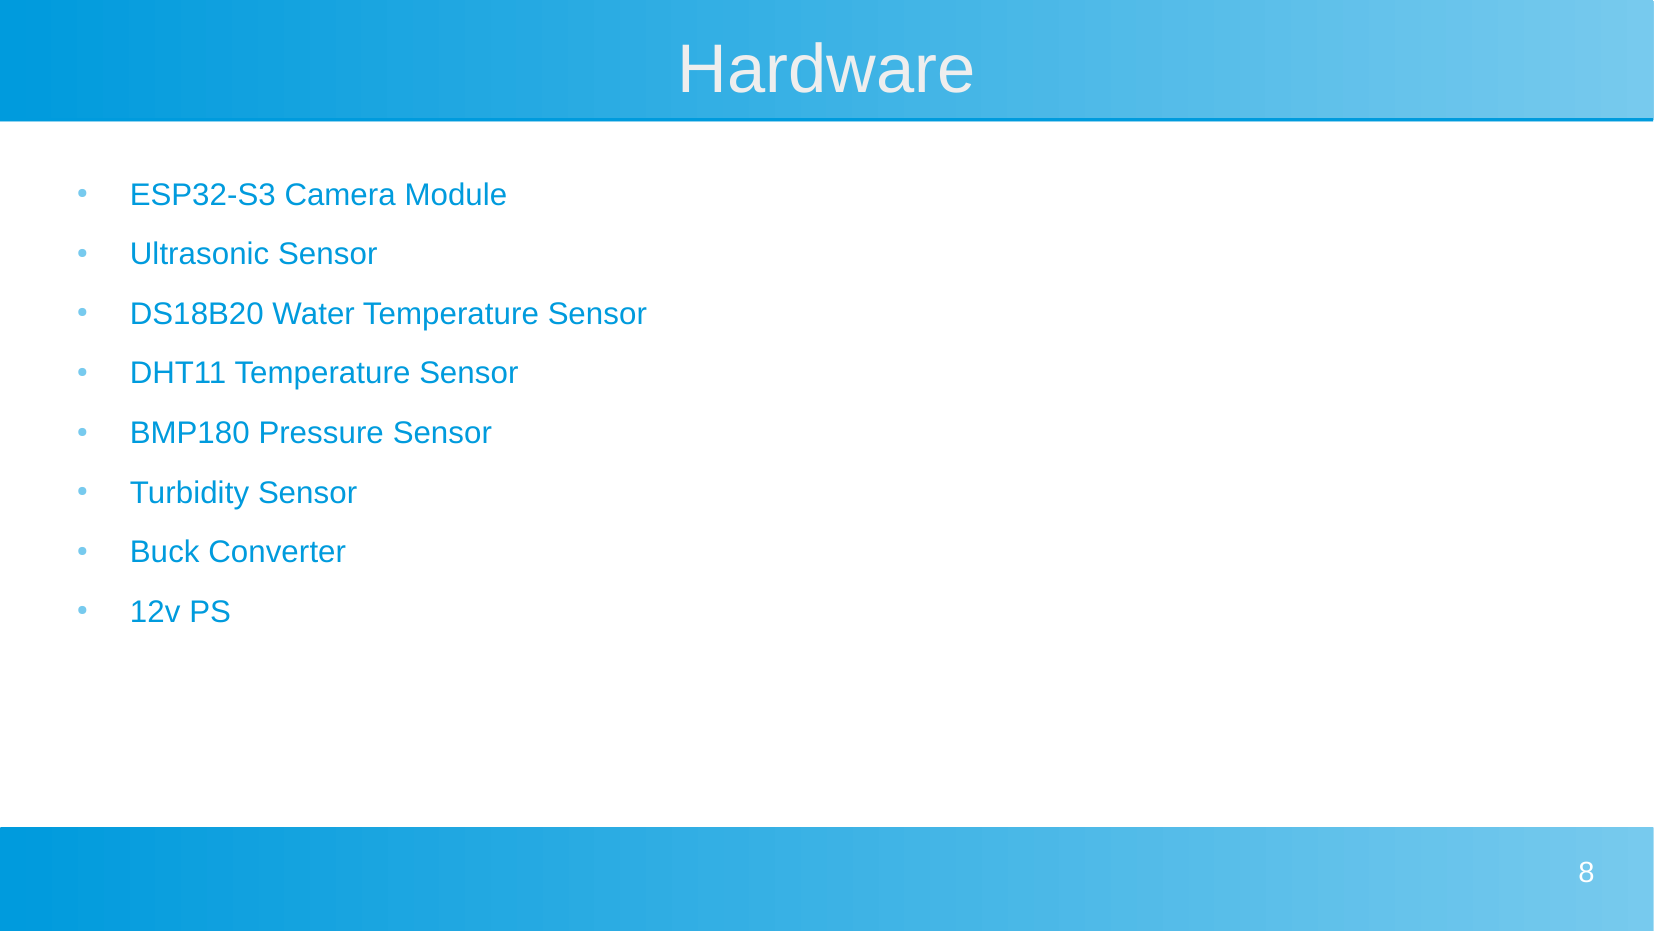

# Hardware
ESP32-S3 Camera Module
Ultrasonic Sensor
DS18B20 Water Temperature Sensor
DHT11 Temperature Sensor
BMP180 Pressure Sensor
Turbidity Sensor
Buck Converter
12v PS
8